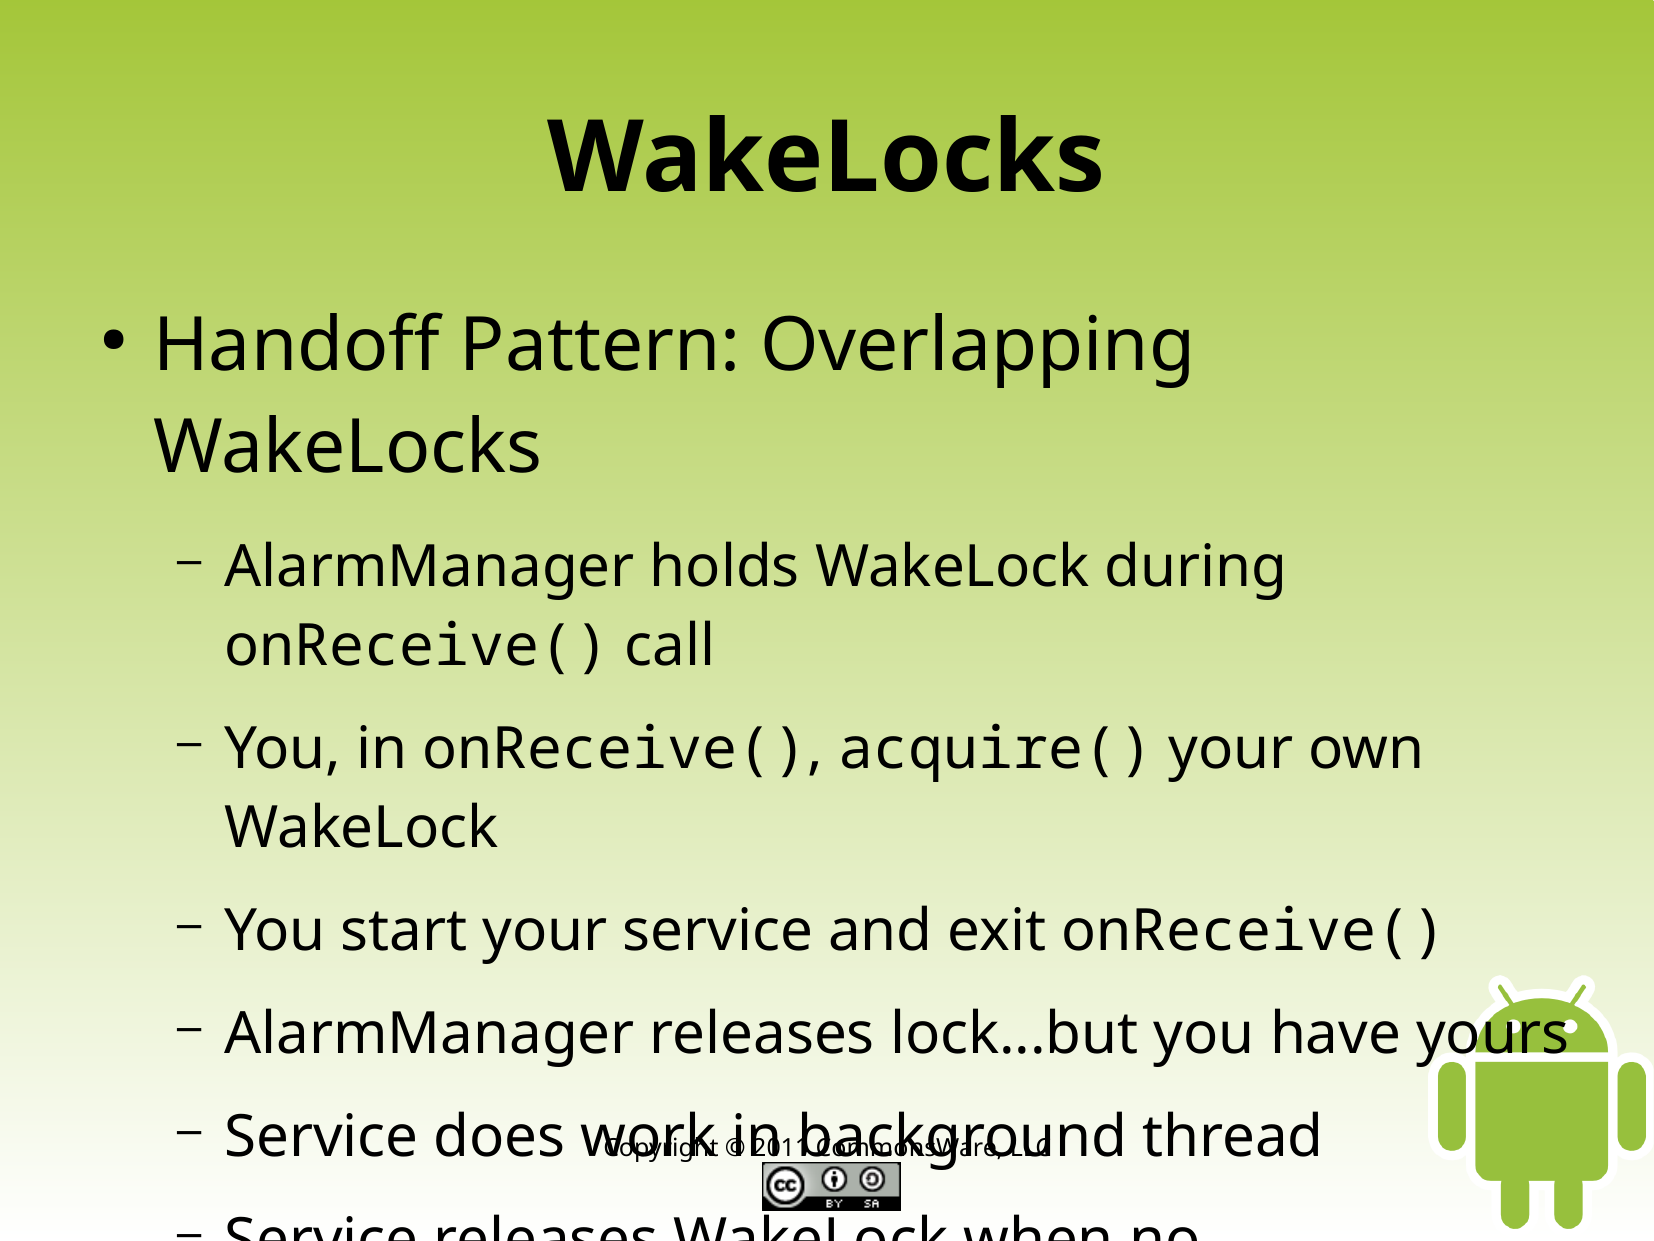

# WakeLocks
Handoff Pattern: Overlapping WakeLocks
AlarmManager holds WakeLock during onReceive() call
You, in onReceive(), acquire() your own WakeLock
You start your service and exit onReceive()
AlarmManager releases lock...but you have yours
Service does work in background thread
Service releases WakeLock when no
current work